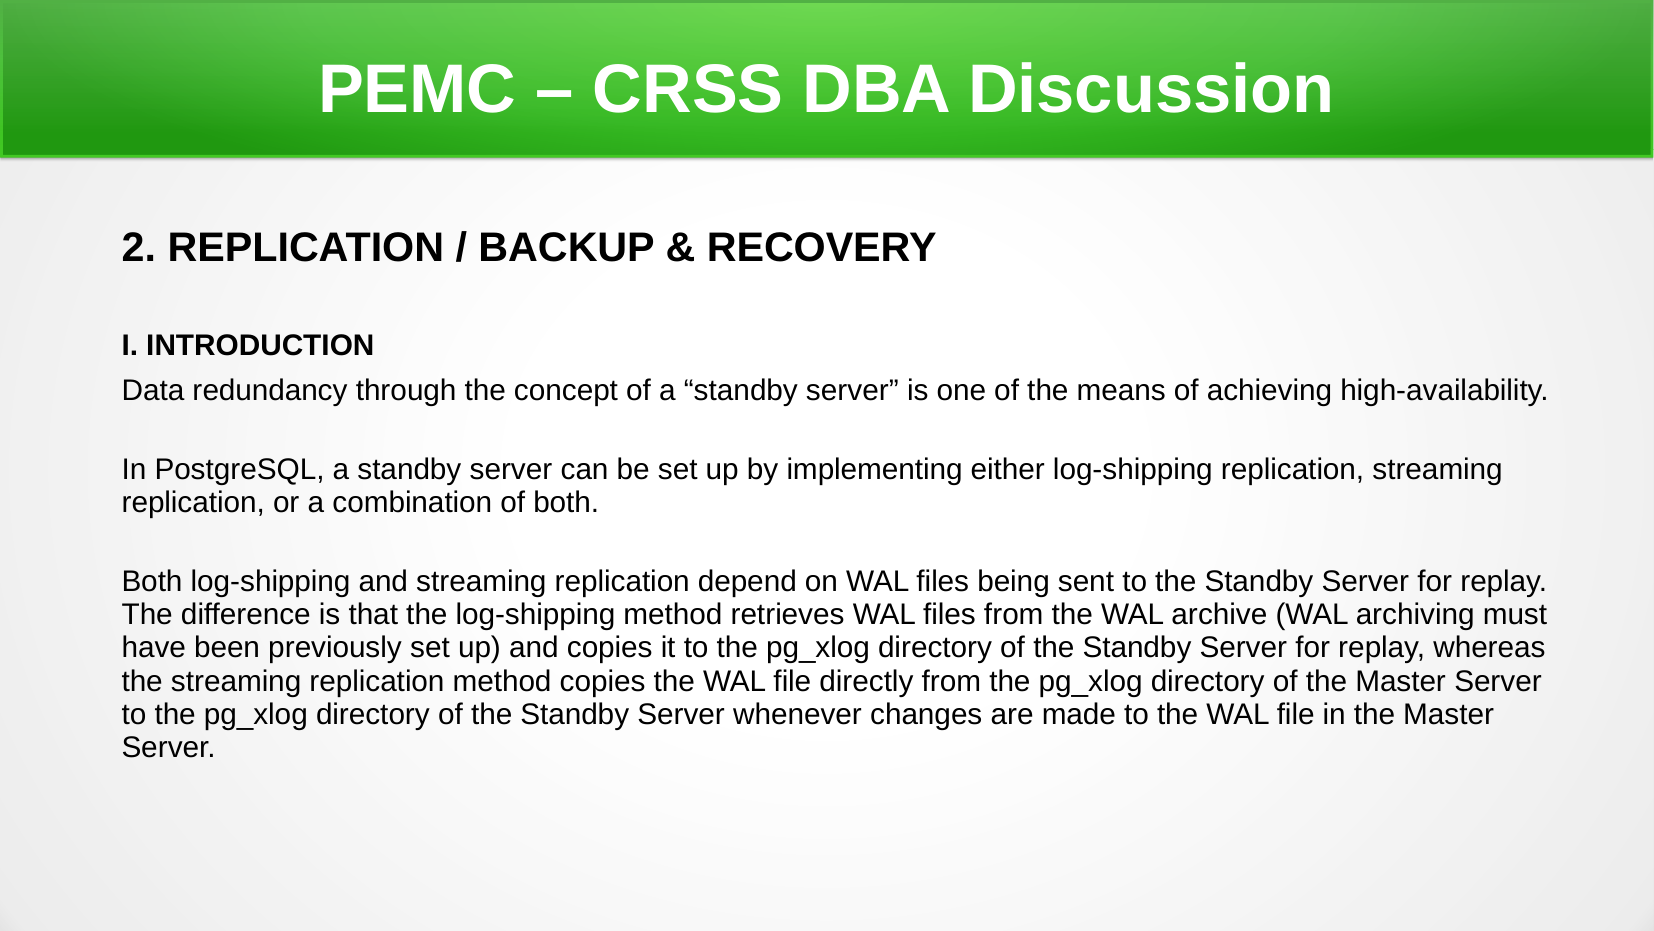

# PEMC – CRSS DBA Discussion
2. REPLICATION / BACKUP & RECOVERY
I. INTRODUCTION
Data redundancy through the concept of a “standby server” is one of the means of achieving high-availability.
In PostgreSQL, a standby server can be set up by implementing either log-shipping replication, streaming replication, or a combination of both.
Both log-shipping and streaming replication depend on WAL files being sent to the Standby Server for replay. The difference is that the log-shipping method retrieves WAL files from the WAL archive (WAL archiving must have been previously set up) and copies it to the pg_xlog directory of the Standby Server for replay, whereas the streaming replication method copies the WAL file directly from the pg_xlog directory of the Master Server to the pg_xlog directory of the Standby Server whenever changes are made to the WAL file in the Master Server.